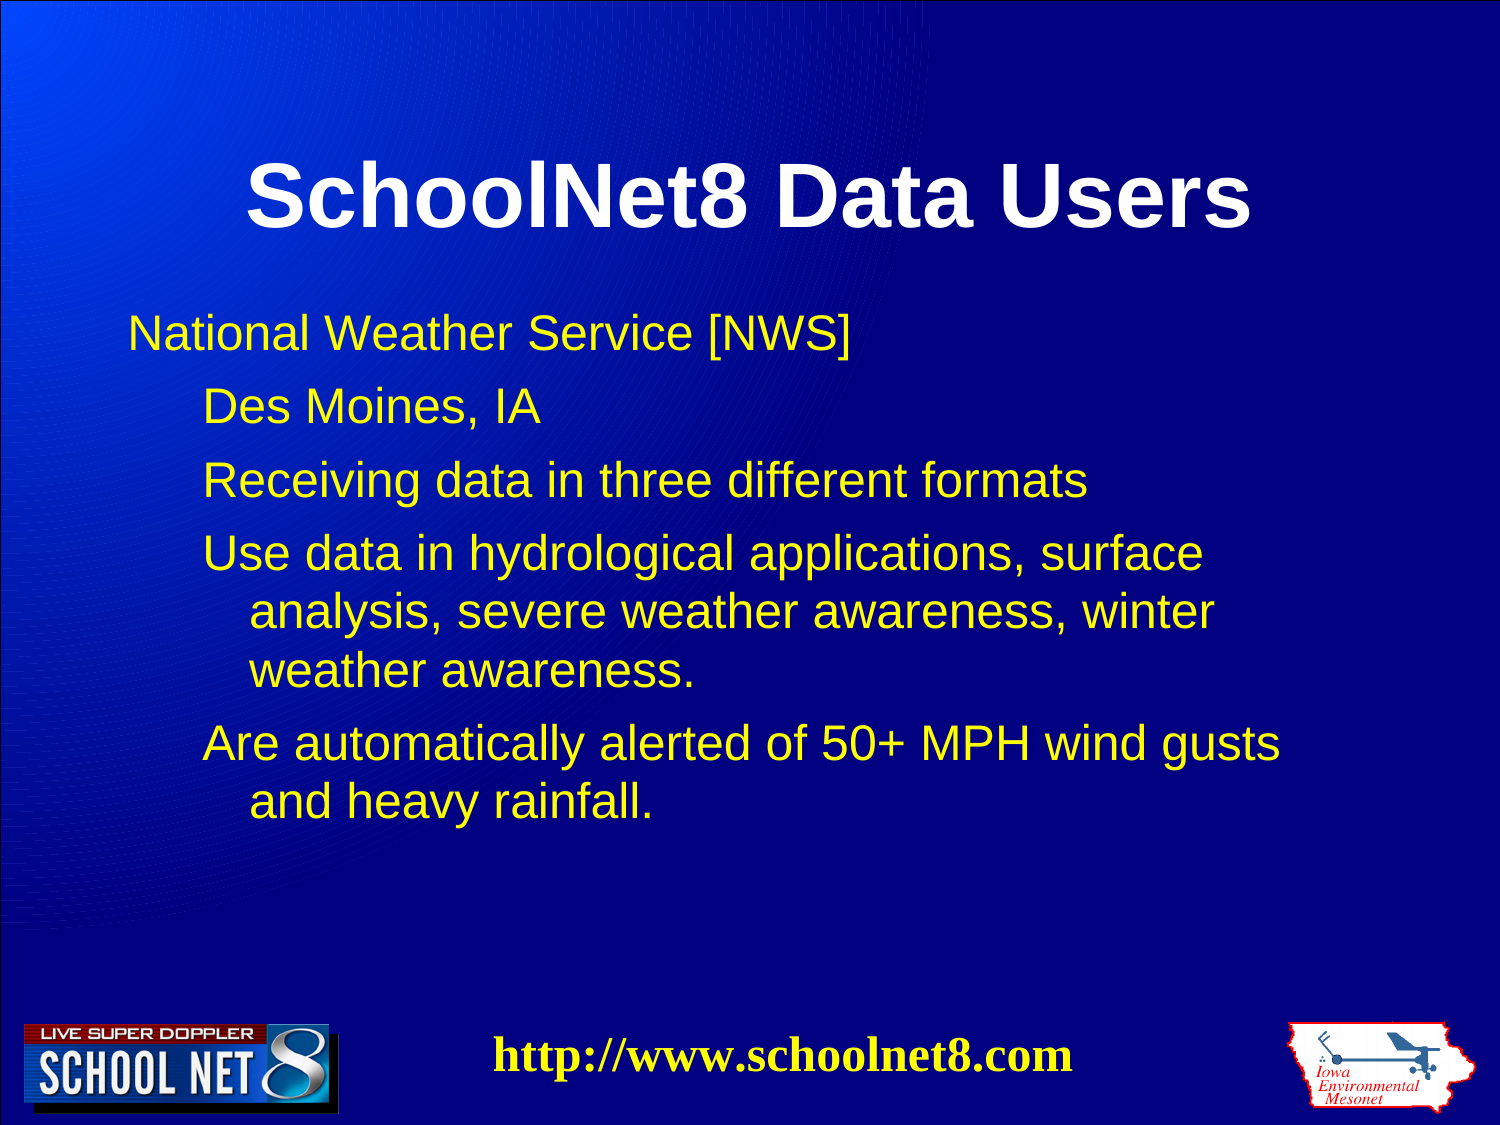

# SchoolNet8 Data Users
National Weather Service [NWS]
Des Moines, IA
Receiving data in three different formats
Use data in hydrological applications, surface analysis, severe weather awareness, winter weather awareness.
Are automatically alerted of 50+ MPH wind gusts and heavy rainfall.